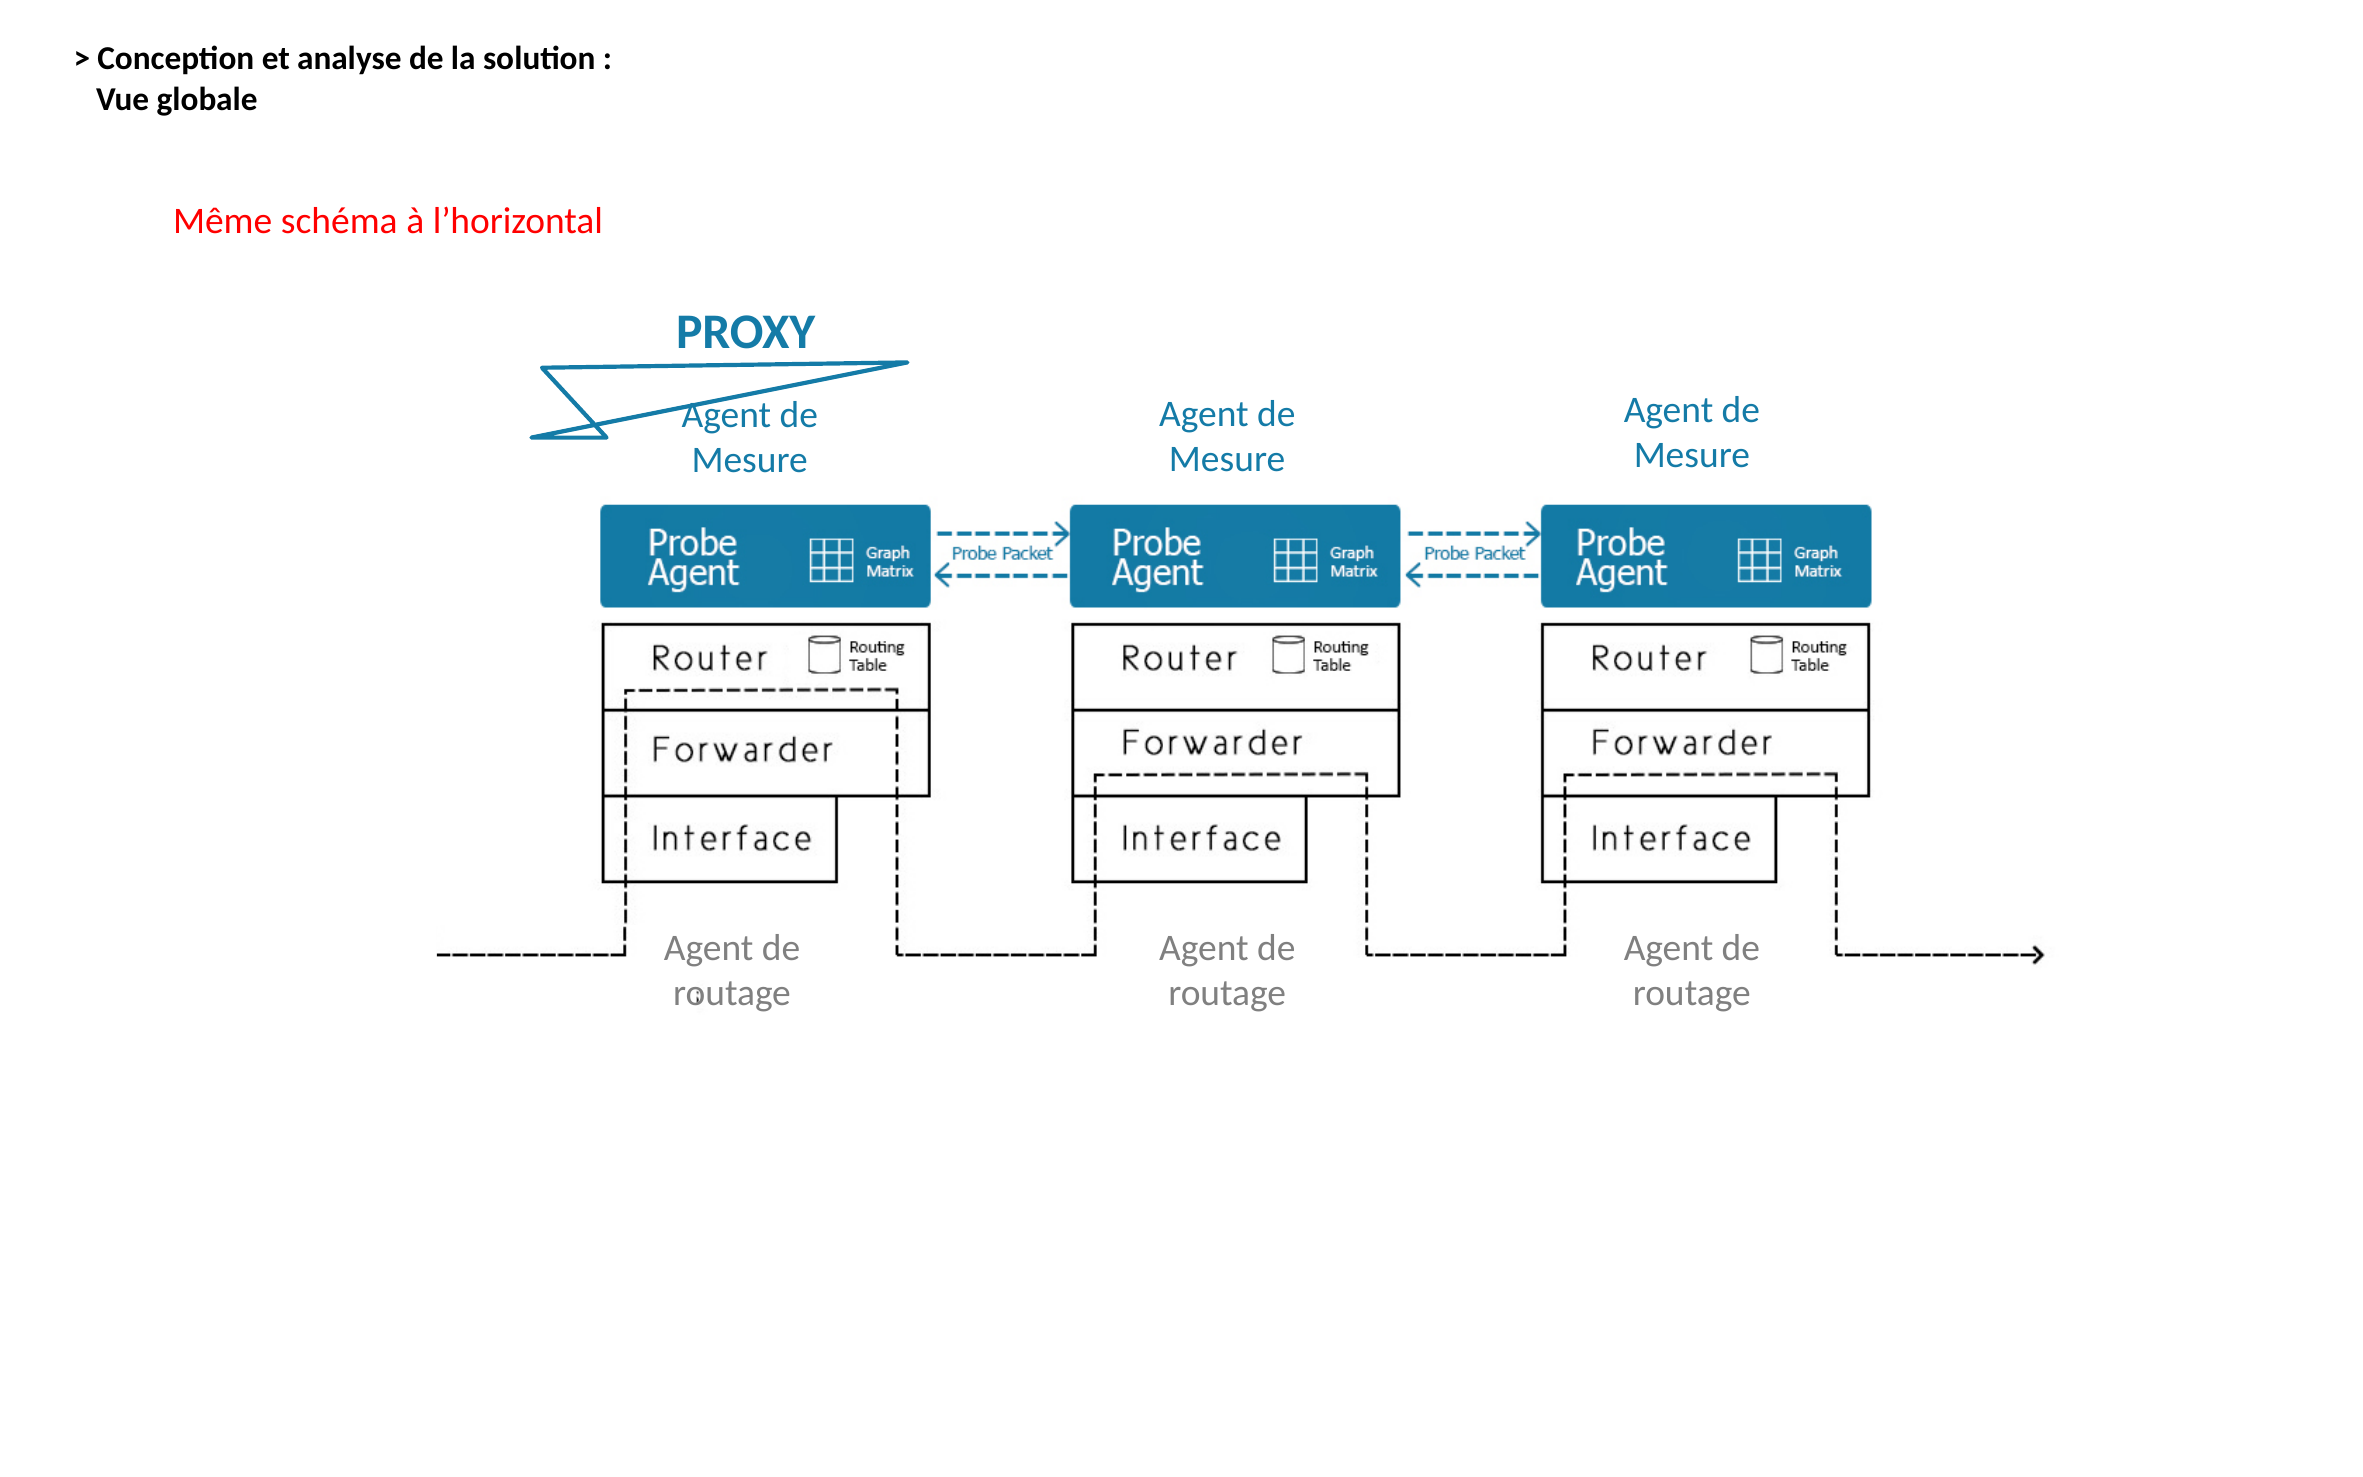

> Conception et analyse de la solution :
 Vue globale
Même schéma à l’horizontal
PROXY
Agent de Mesure
Agent de Mesure
Agent de Mesure
Client
Tx Agent
Client
Rx Agent
Agent de routage
Agent de routage
Agent de routage